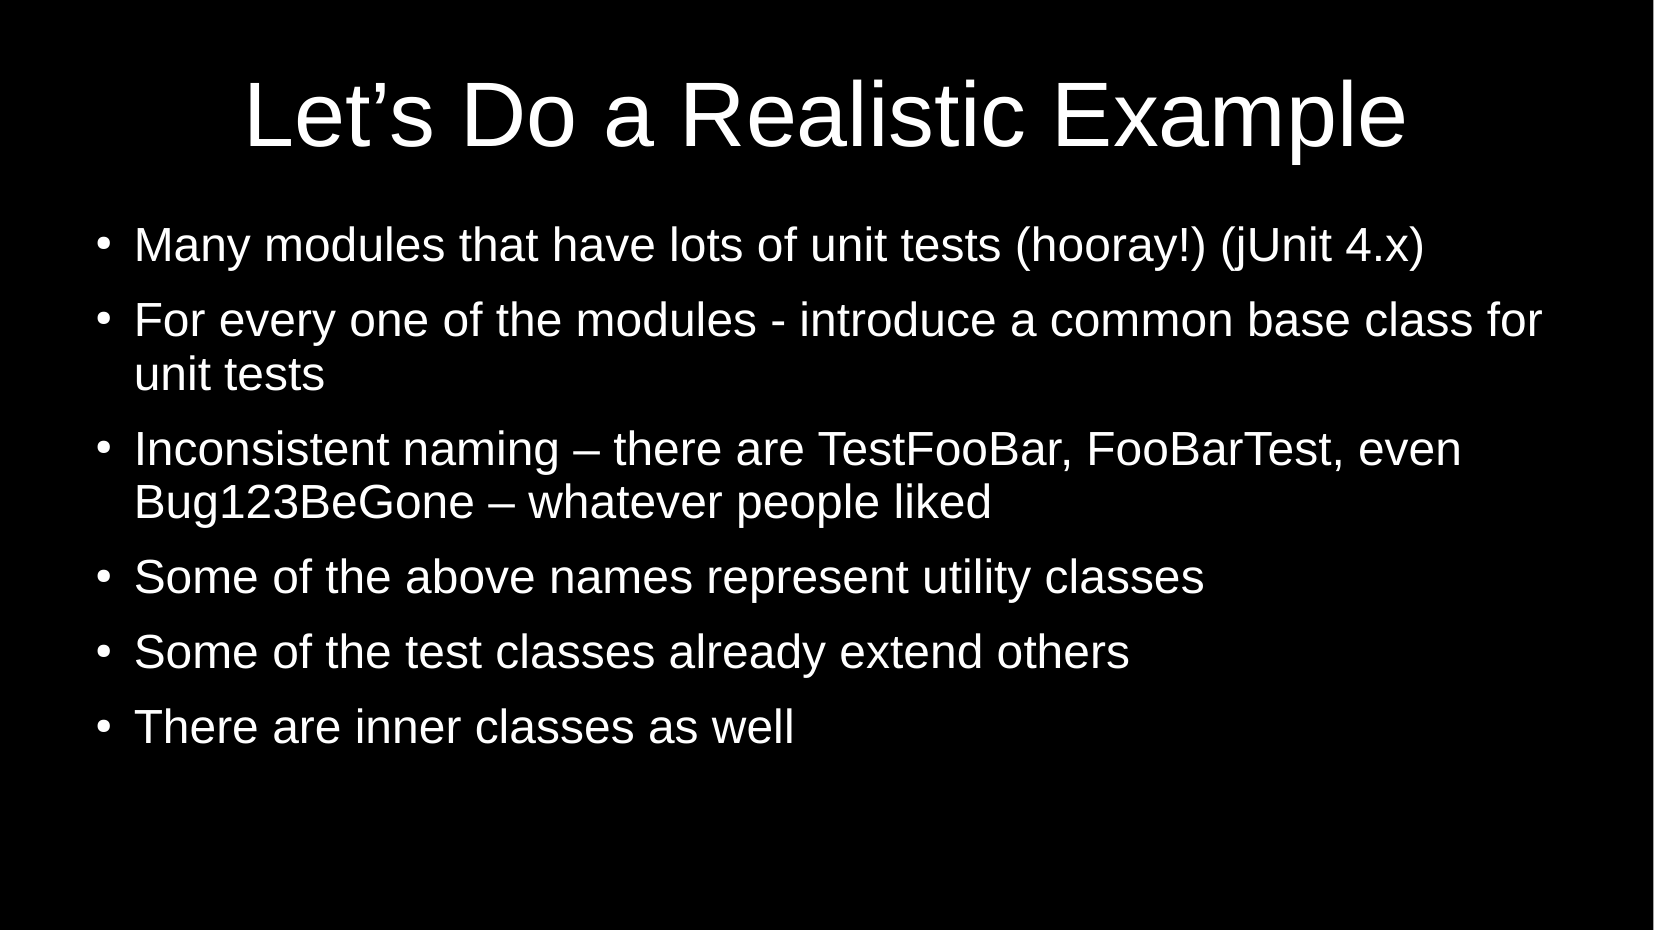

# Let’s Do a Realistic Example
Many modules that have lots of unit tests (hooray!) (jUnit 4.x)
For every one of the modules - introduce a common base class for unit tests
Inconsistent naming – there are TestFooBar, FooBarTest, even Bug123BeGone – whatever people liked
Some of the above names represent utility classes
Some of the test classes already extend others
There are inner classes as well